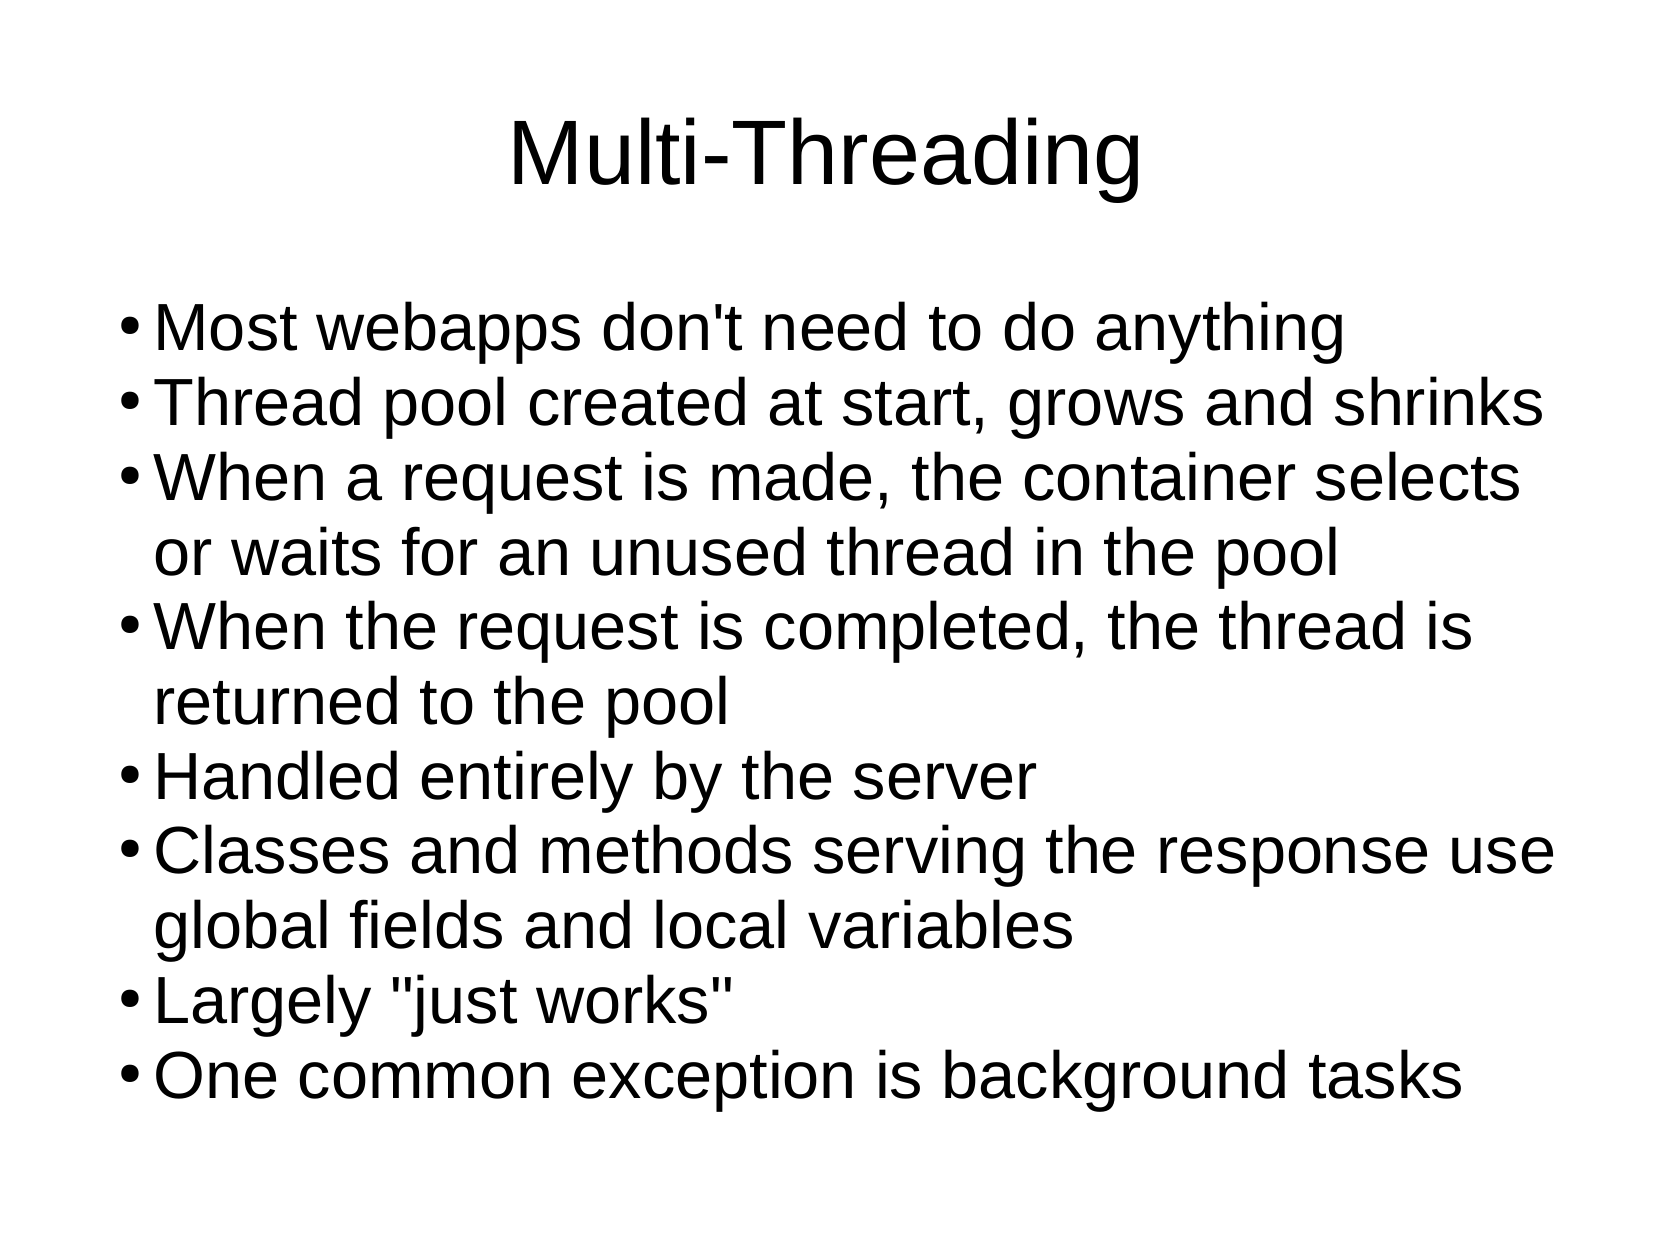

# Multi-Threading
Most webapps don't need to do anything
Thread pool created at start, grows and shrinks
When a request is made, the container selects or waits for an unused thread in the pool
When the request is completed, the thread is returned to the pool
Handled entirely by the server
Classes and methods serving the response use global fields and local variables
Largely "just works"
One common exception is background tasks